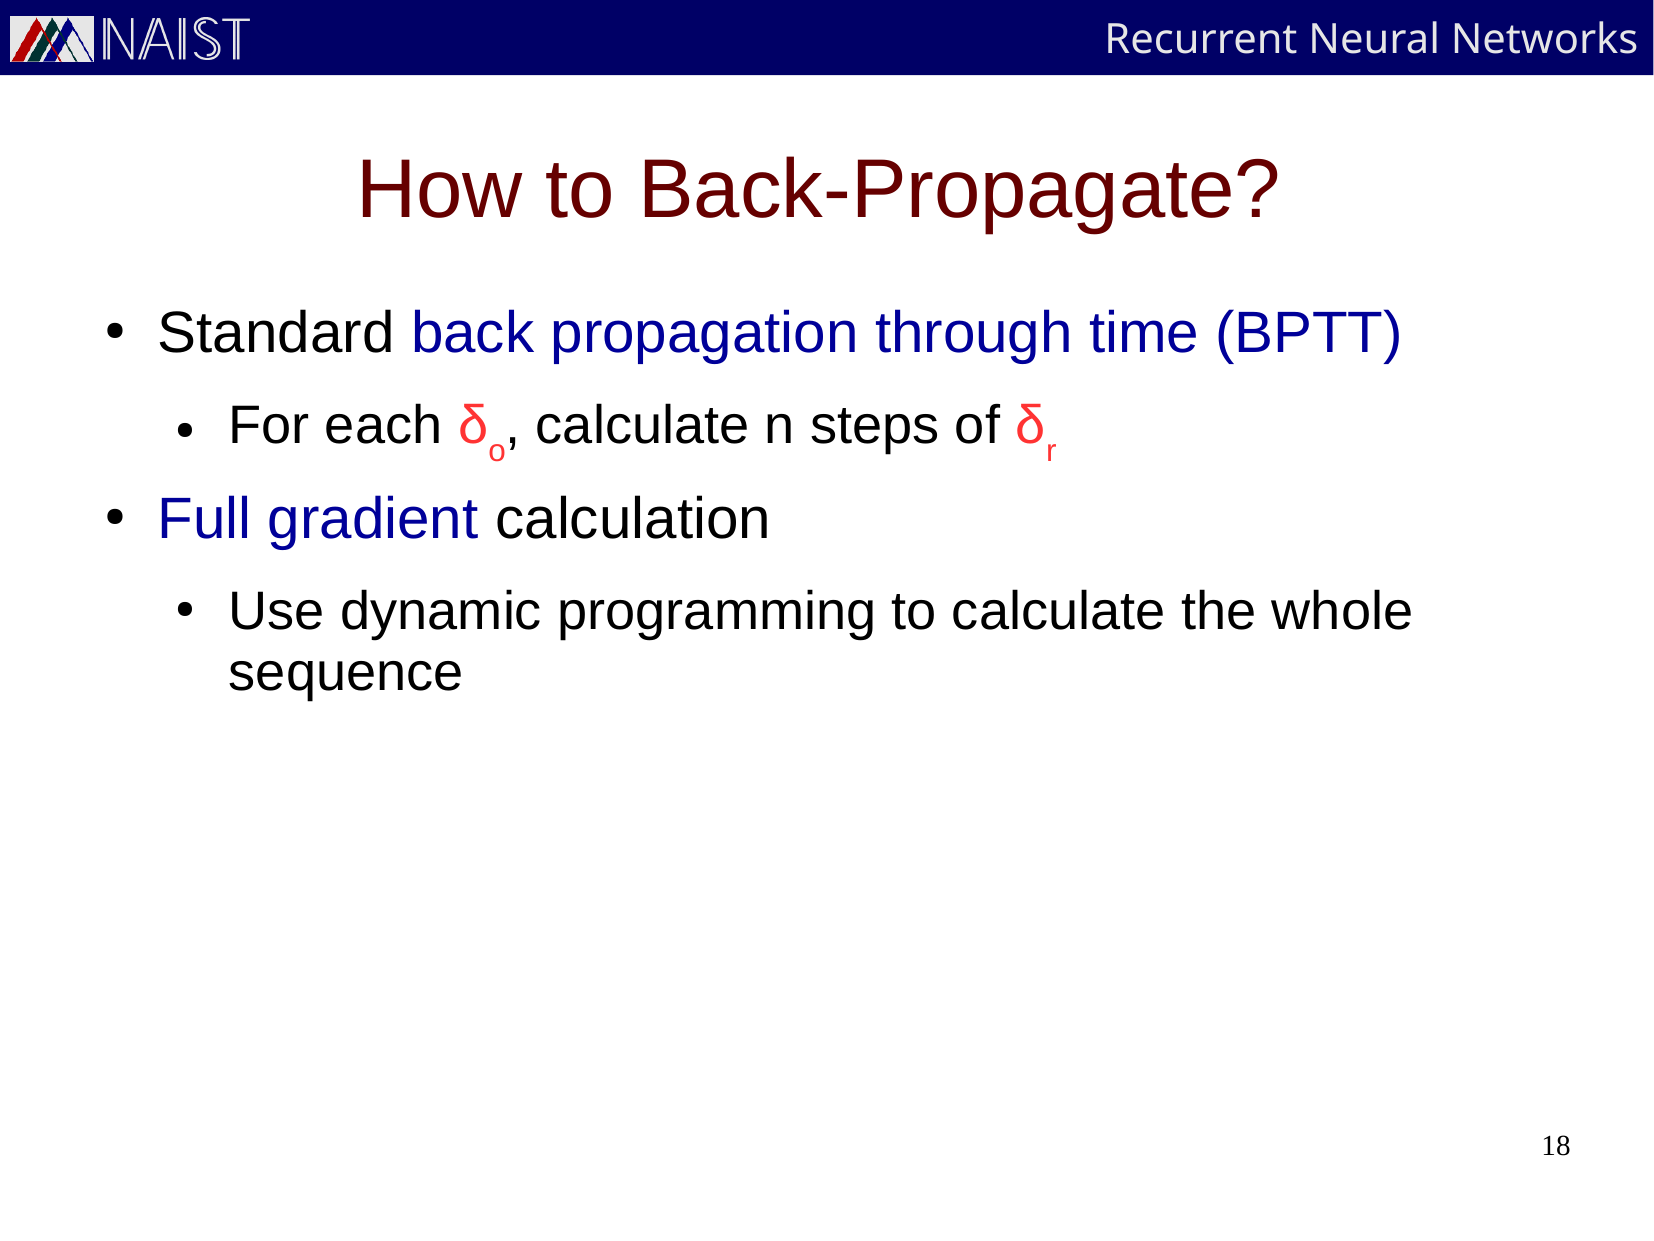

# How to Back-Propagate?
Standard back propagation through time (BPTT)
For each δo, calculate n steps of δr
Full gradient calculation
Use dynamic programming to calculate the whole sequence
18